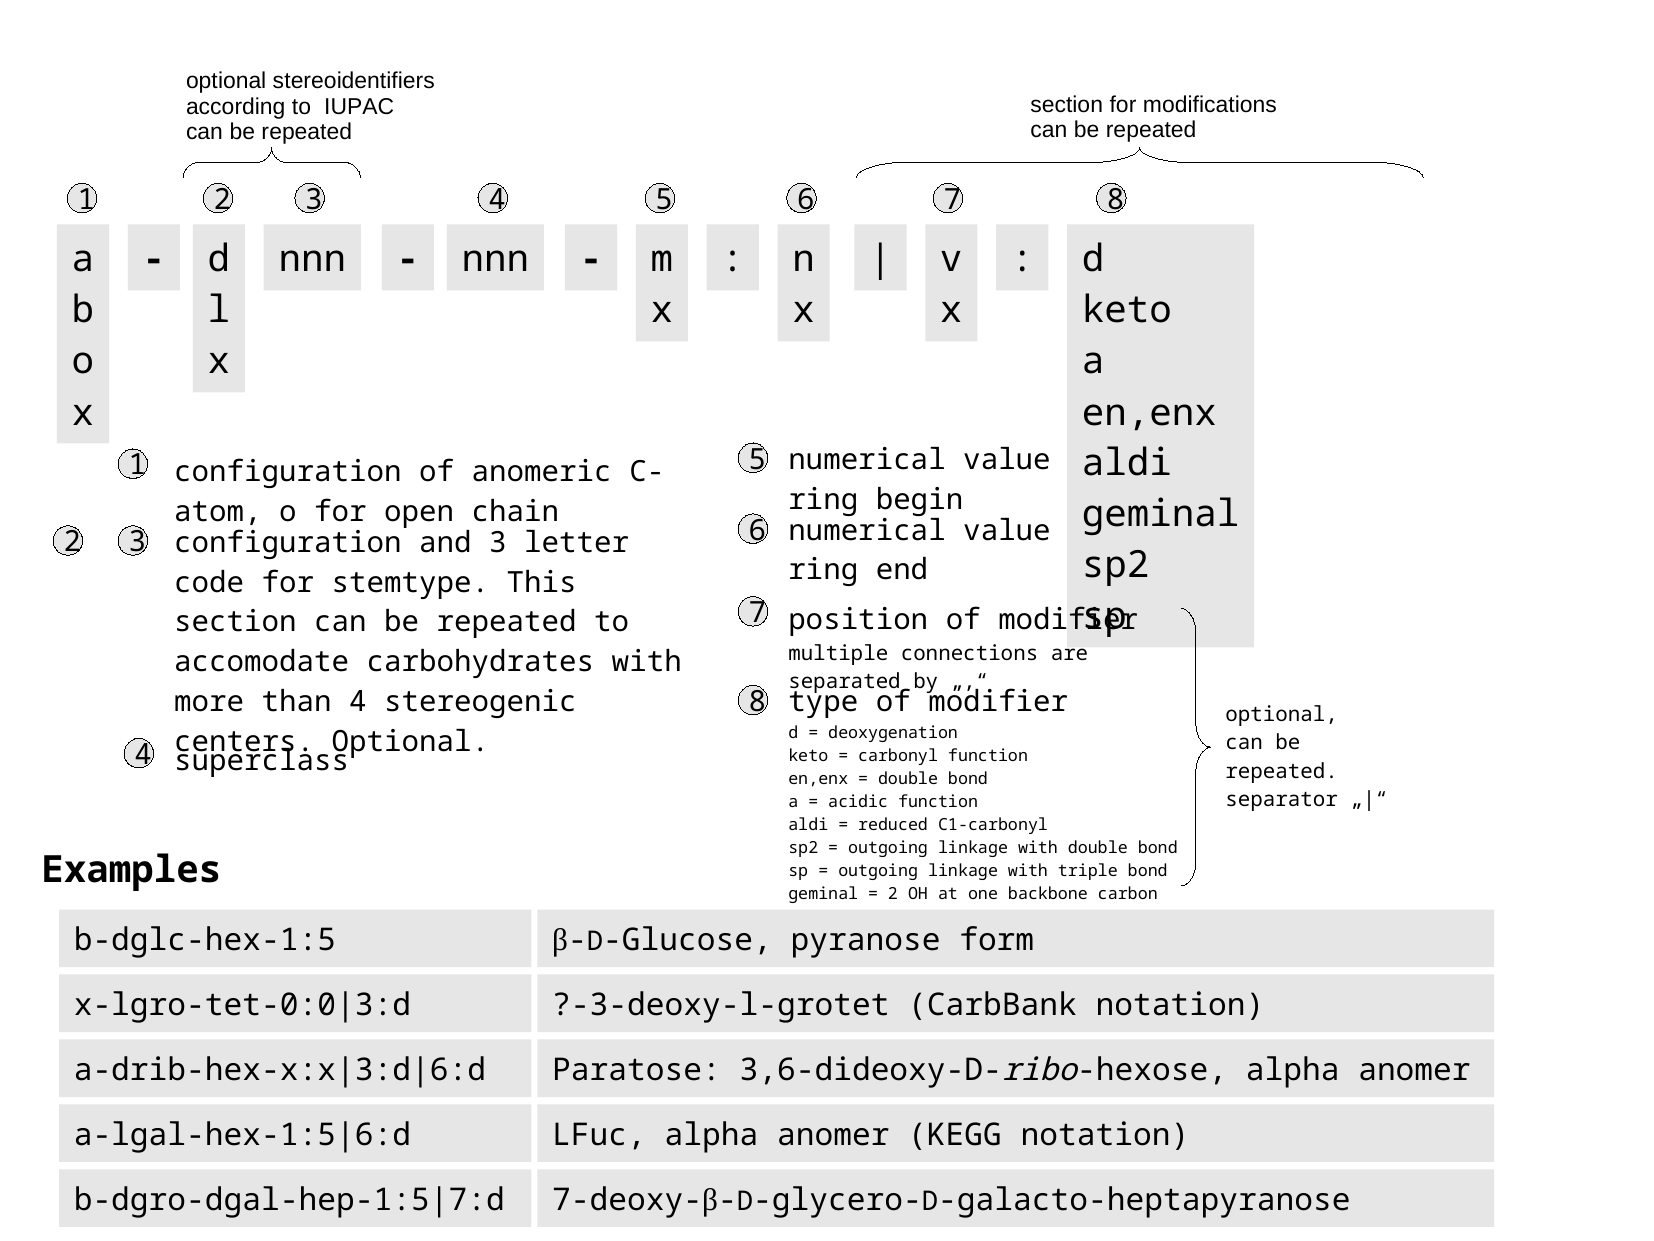

optional stereoidentifiers
according to IUPAC
can be repeated
section for modifications
can be repeated
1
2
3
4
5
6
7
8
a
b
o
x
-
d
l
x
nnn
-
nnn
-
m
x
:
n
x
|
v
x
:
d
keto
a
en,enx
aldi
geminal
sp2
sp
numerical value
ring begin
configuration of anomeric C-atom, o for open chain
5
1
numerical value
ring end
configuration and 3 letter code for stemtype. This section can be repeated to accomodate carbohydrates with more than 4 stereogenic centers. Optional.
6
2
3
position of modifier
multiple connections are
separated by „,“
7
type of modifier
d = deoxygenation
keto = carbonyl function
en,enx = double bond
a = acidic function
aldi = reduced C1-carbonyl
sp2 = outgoing linkage with double bond
sp = outgoing linkage with triple bond
geminal = 2 OH at one backbone carbon
8
optional,
can be
repeated.
separator „|“
superclass
4
Examples
b-dglc-hex-1:5
β-D-Glucose, pyranose form
x-lgro-tet-0:0|3:d
?-3-deoxy-l-grotet (CarbBank notation)
a-drib-hex-x:x|3:d|6:d
Paratose: 3,6-dideoxy-D-ribo-hexose, alpha anomer
a-lgal-hex-1:5|6:d
LFuc, alpha anomer (KEGG notation)
b-dgro-dgal-hep-1:5|7:d
7-deoxy-β-D-glycero-D-galacto-heptapyranose